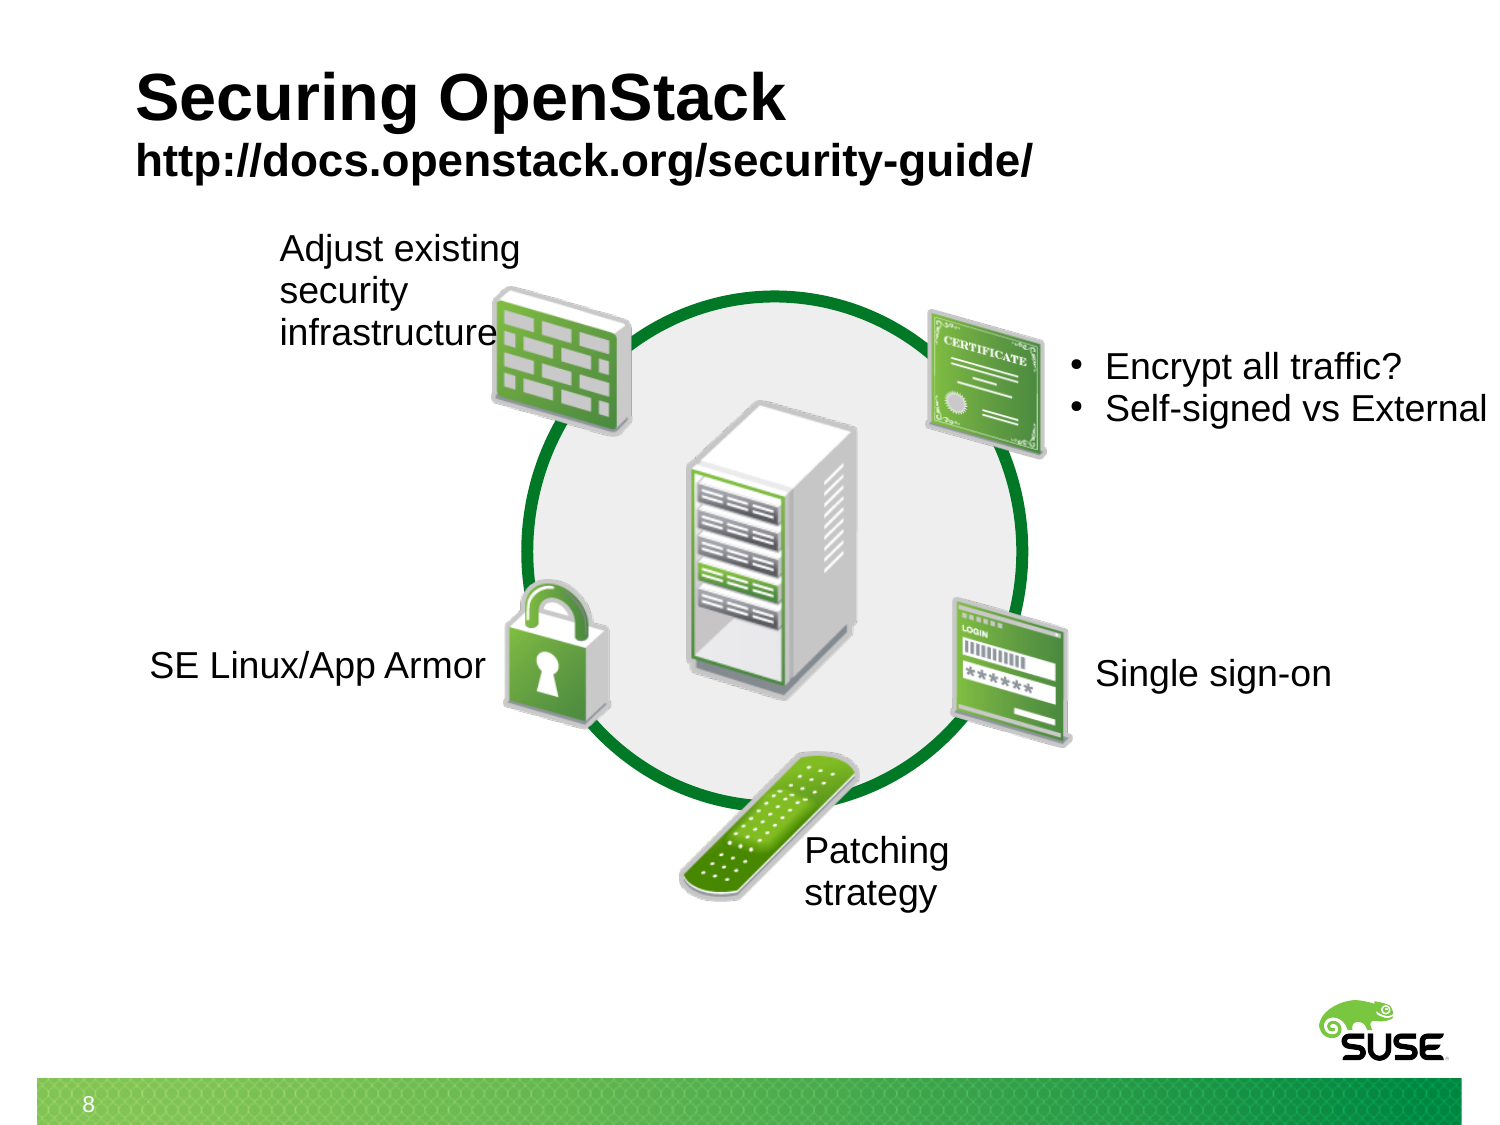

# Securing OpenStack http://docs.openstack.org/security-guide/
Adjust existing security infrastructure
Encrypt all traffic?
Self-signed vs External
SE Linux/App Armor
Single sign-on
Patching strategy